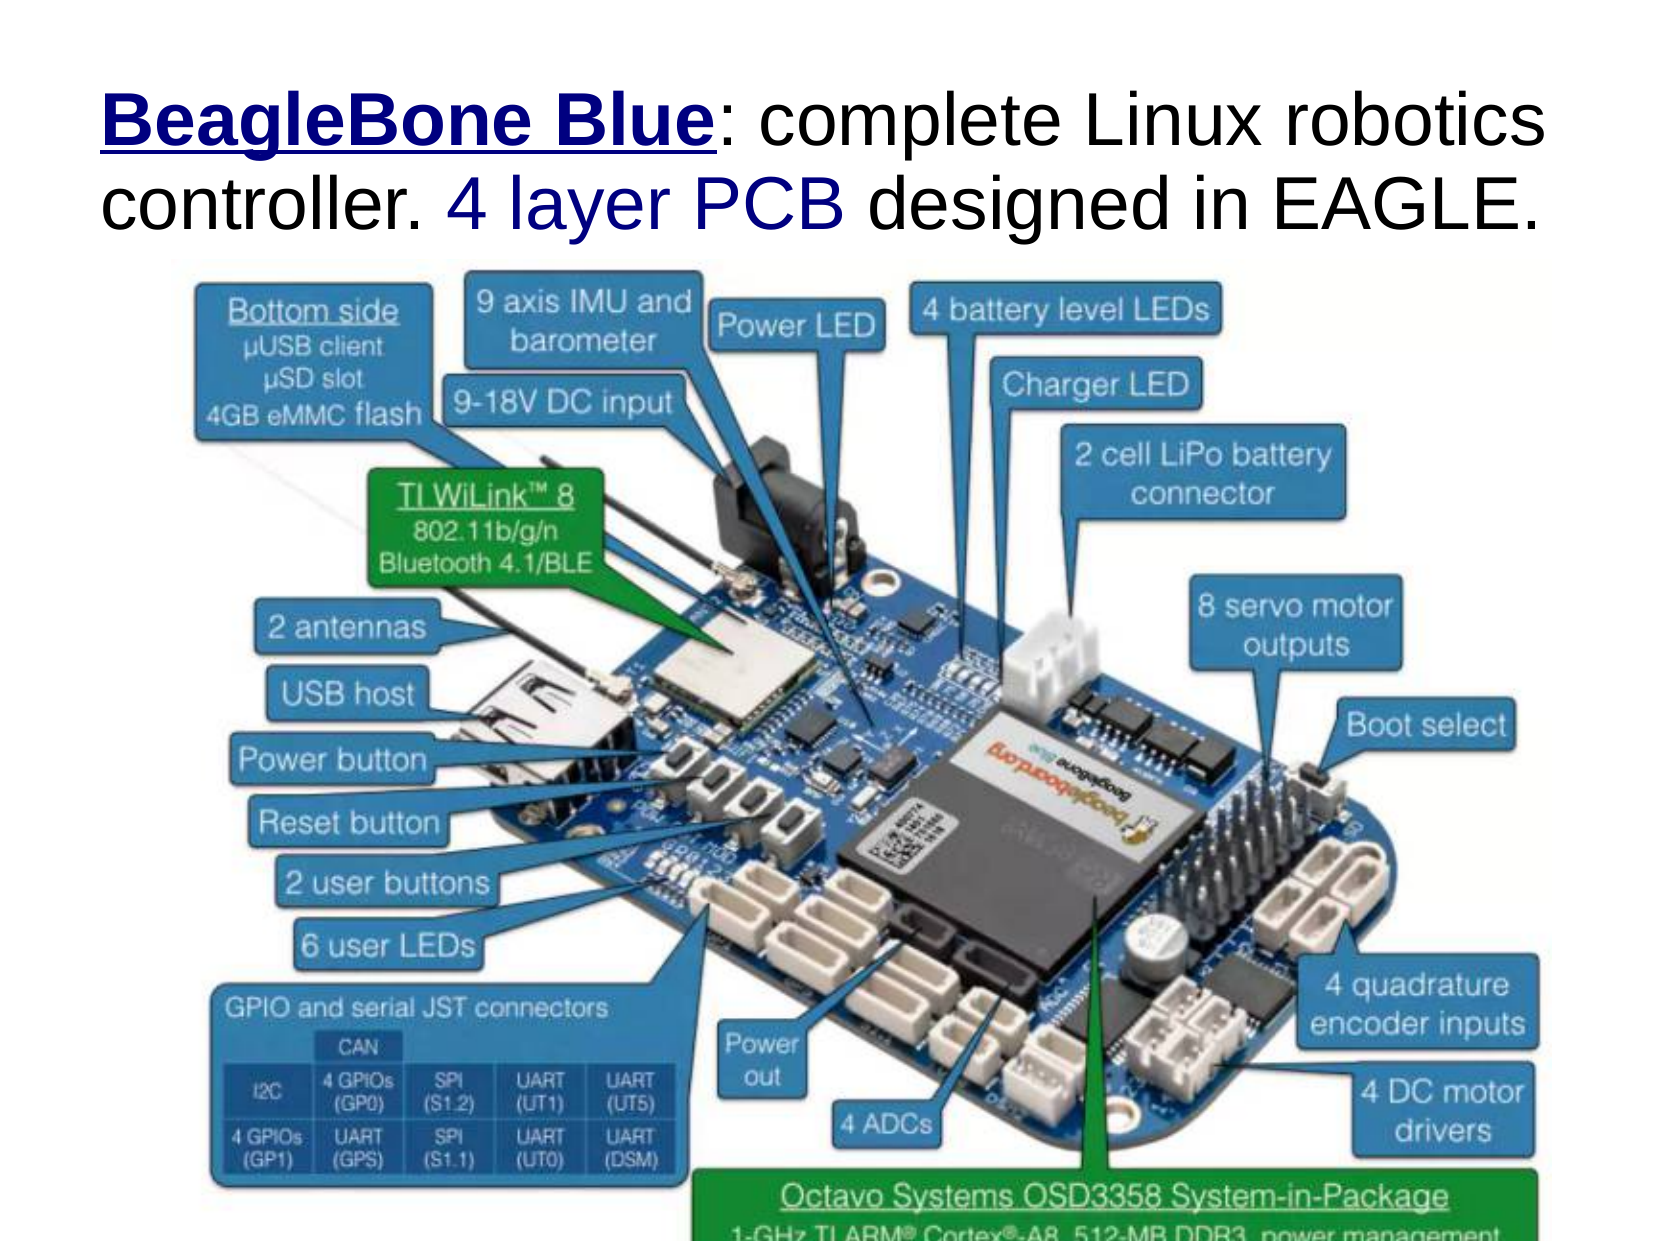

# BeagleBone Blue: complete Linux robotics controller. 4 layer PCB designed in EAGLE.